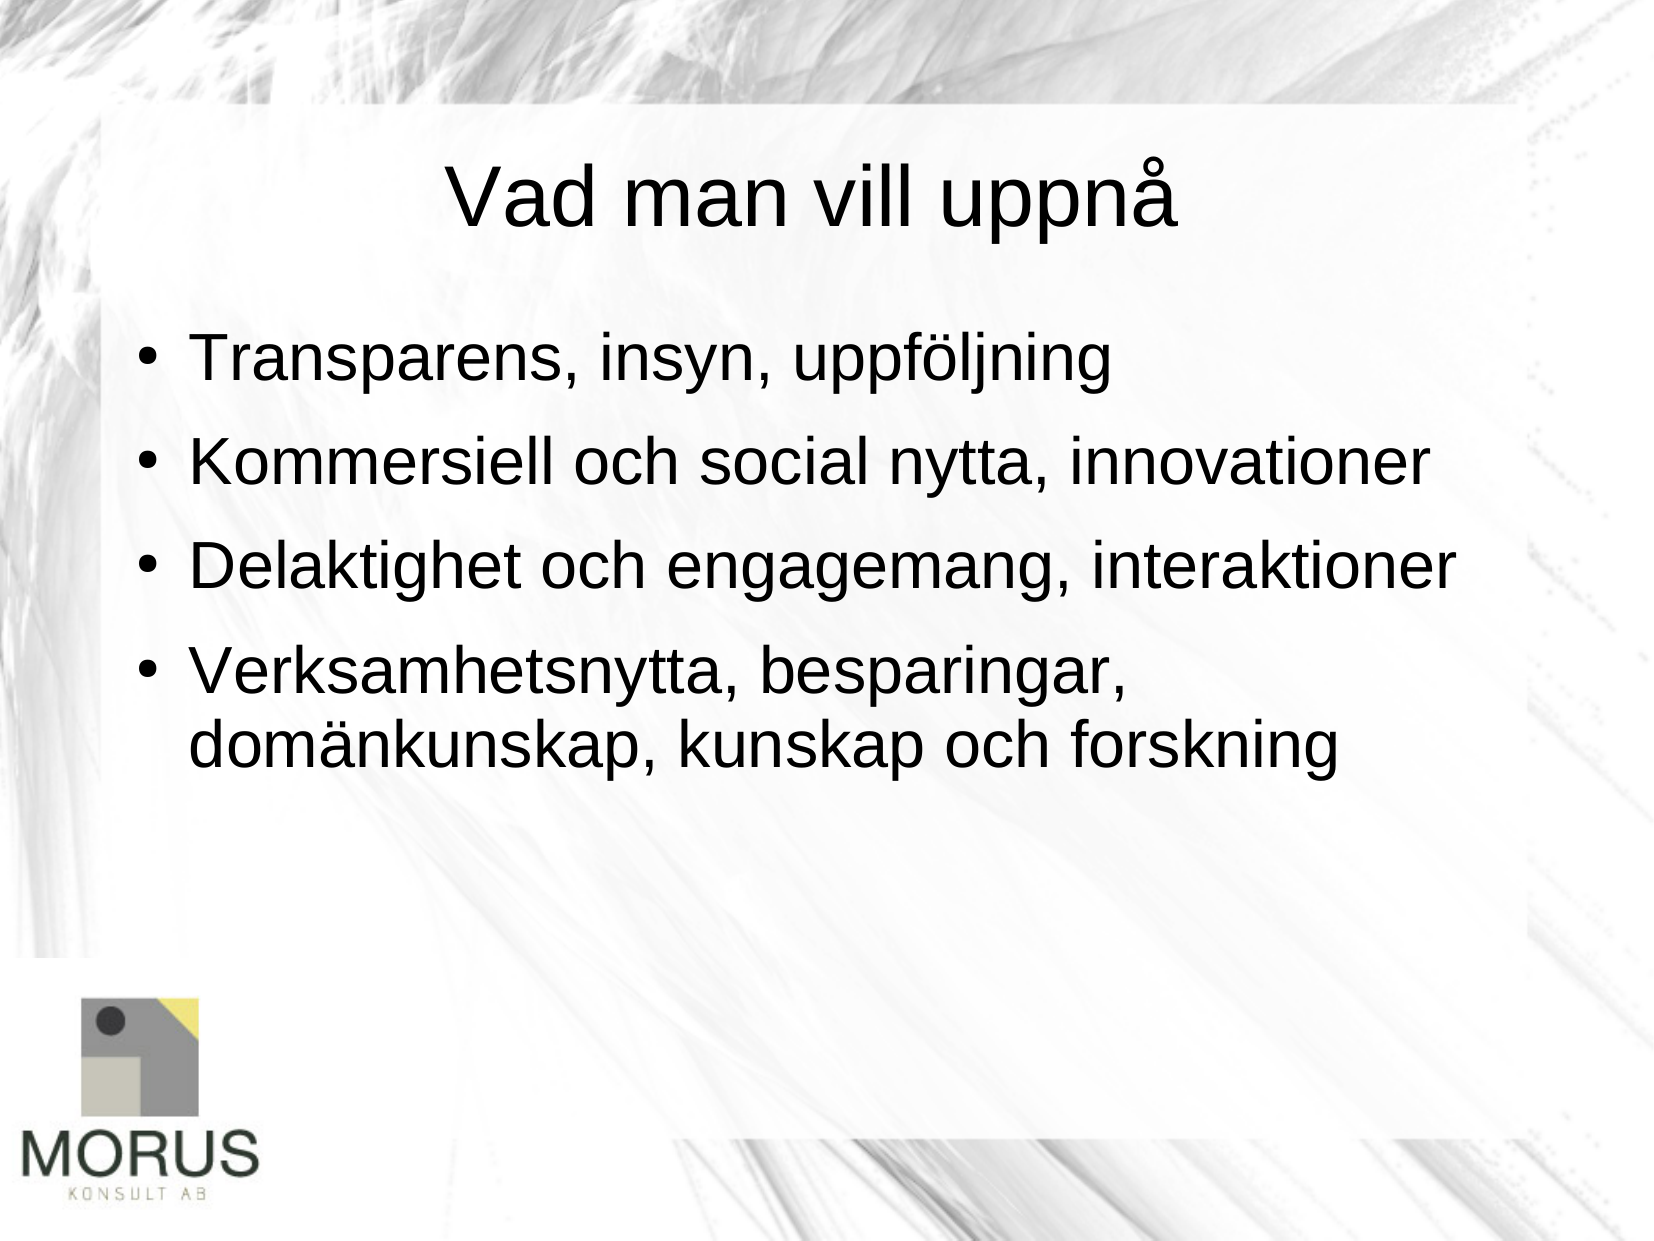

# Vad man vill uppnå
Transparens, insyn, uppföljning
Kommersiell och social nytta, innovationer
Delaktighet och engagemang, interaktioner
Verksamhetsnytta, besparingar, domänkunskap, kunskap och forskning